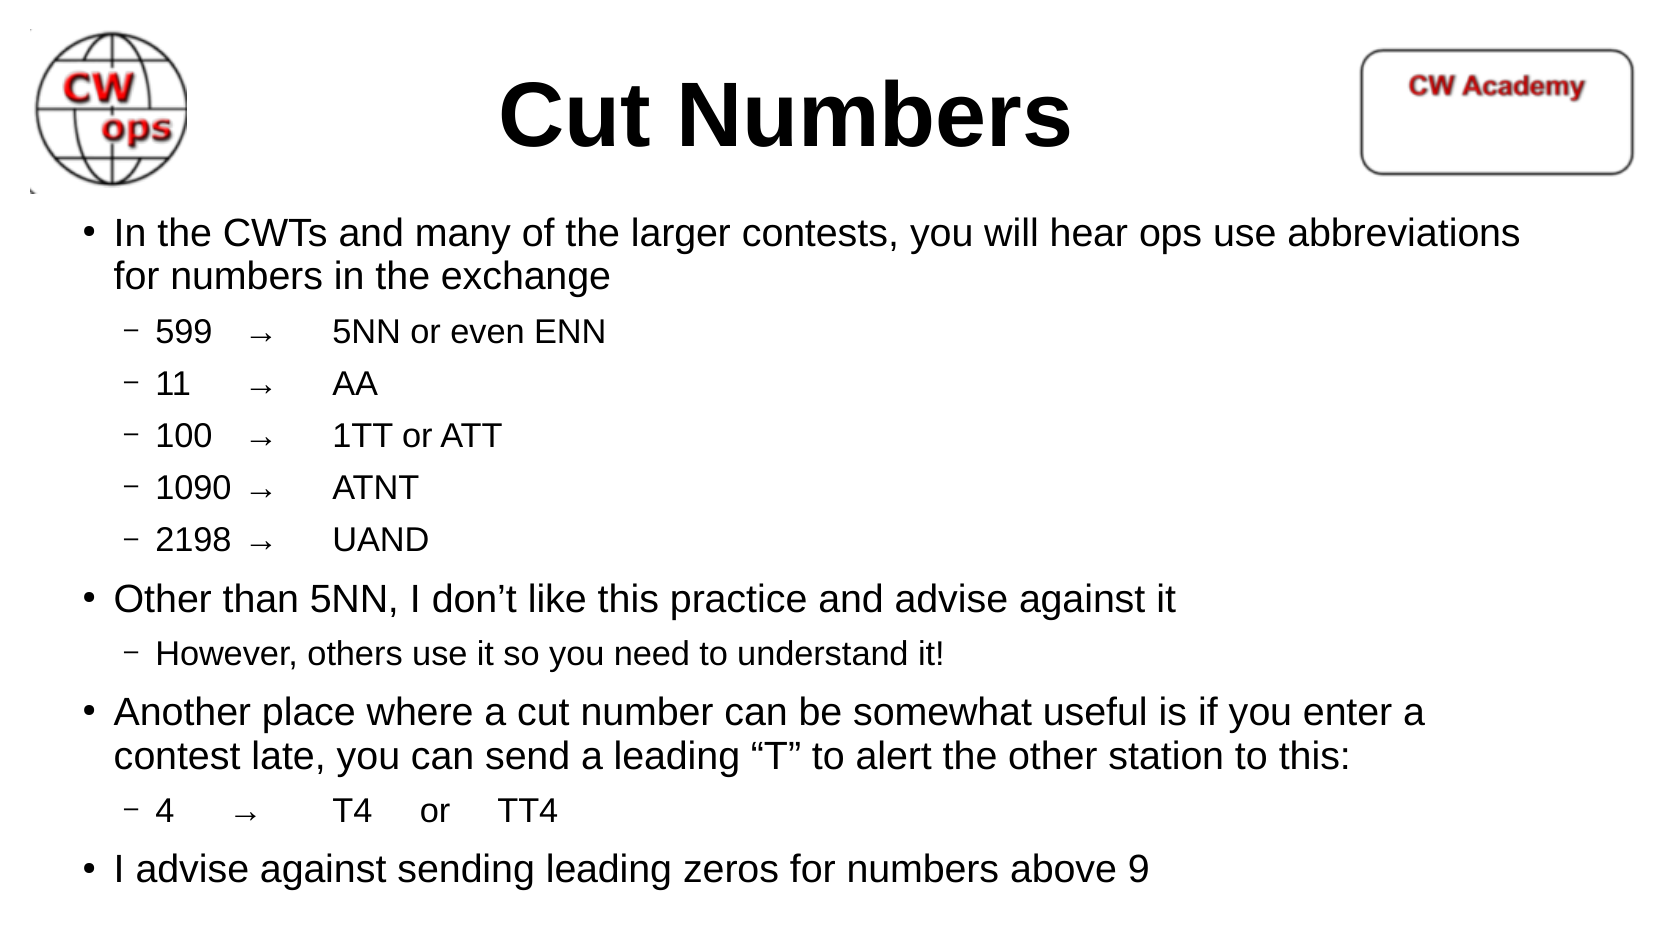

# Cut Numbers
In the CWTs and many of the larger contests, you will hear ops use abbreviations for numbers in the exchange
599 		→ 		 			5NN or even ENN
11 		→ 		 	AA
100 		→ 			 	1TT or ATT
1090		→		 	ATNT
2198		→			 	UAND
Other than 5NN, I don’t like this practice and advise against it
However, others use it so you need to understand it!
Another place where a cut number can be somewhat useful is if you enter a contest late, you can send a leading “T” to alert the other station to this:
4				 →			 	T4 or TT4
I advise against sending leading zeros for numbers above 9